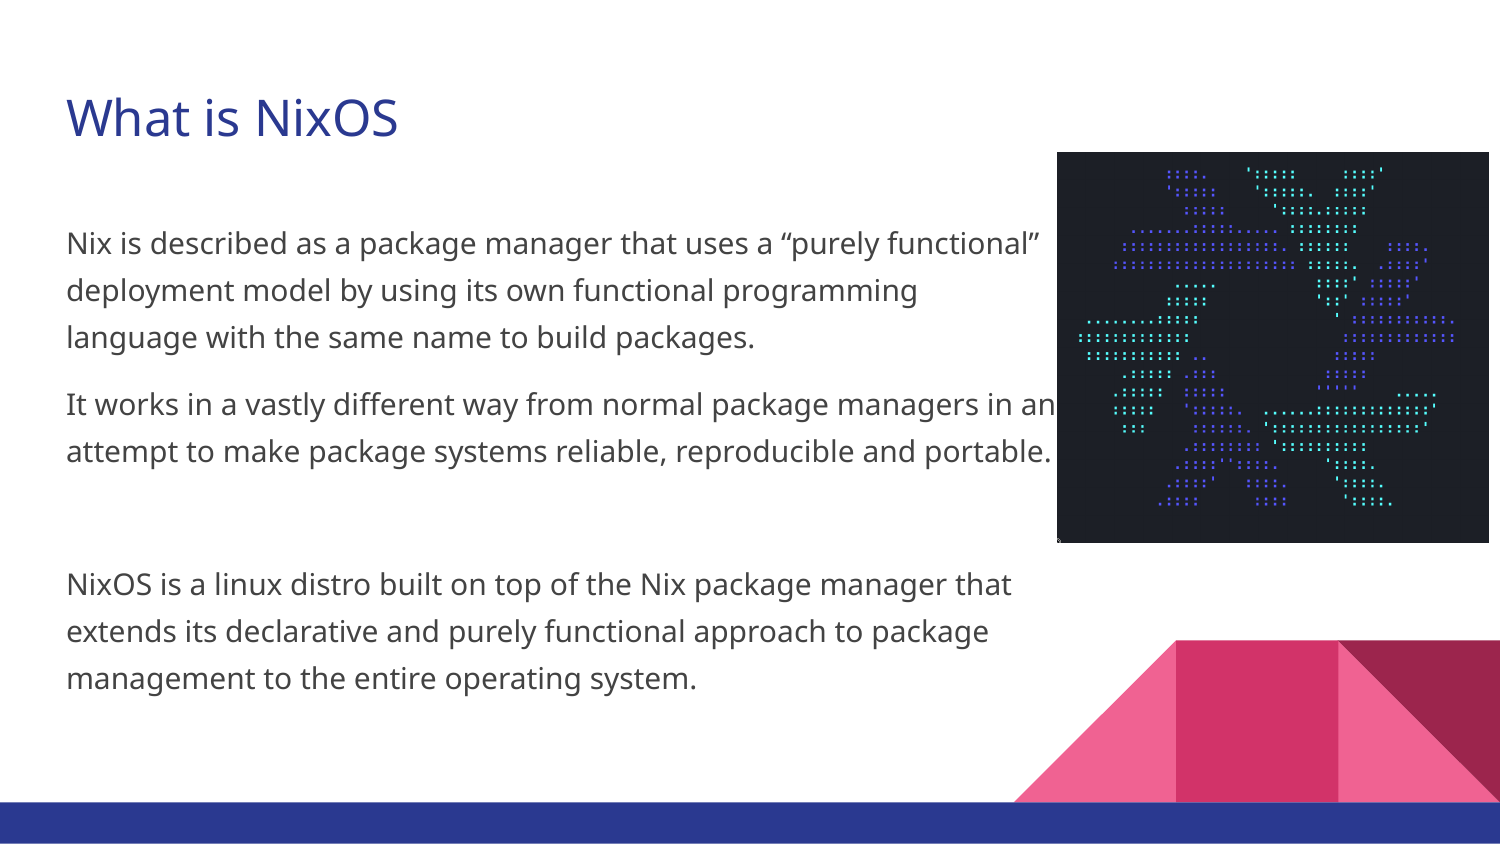

# What is NixOS
Nix is described as a package manager that uses a “purely functional” deployment model by using its own functional programming language with the same name to build packages.
It works in a vastly different way from normal package managers in an attempt to make package systems reliable, reproducible and portable.
NixOS is a linux distro built on top of the Nix package manager that extends its declarative and purely functional approach to package management to the entire operating system.